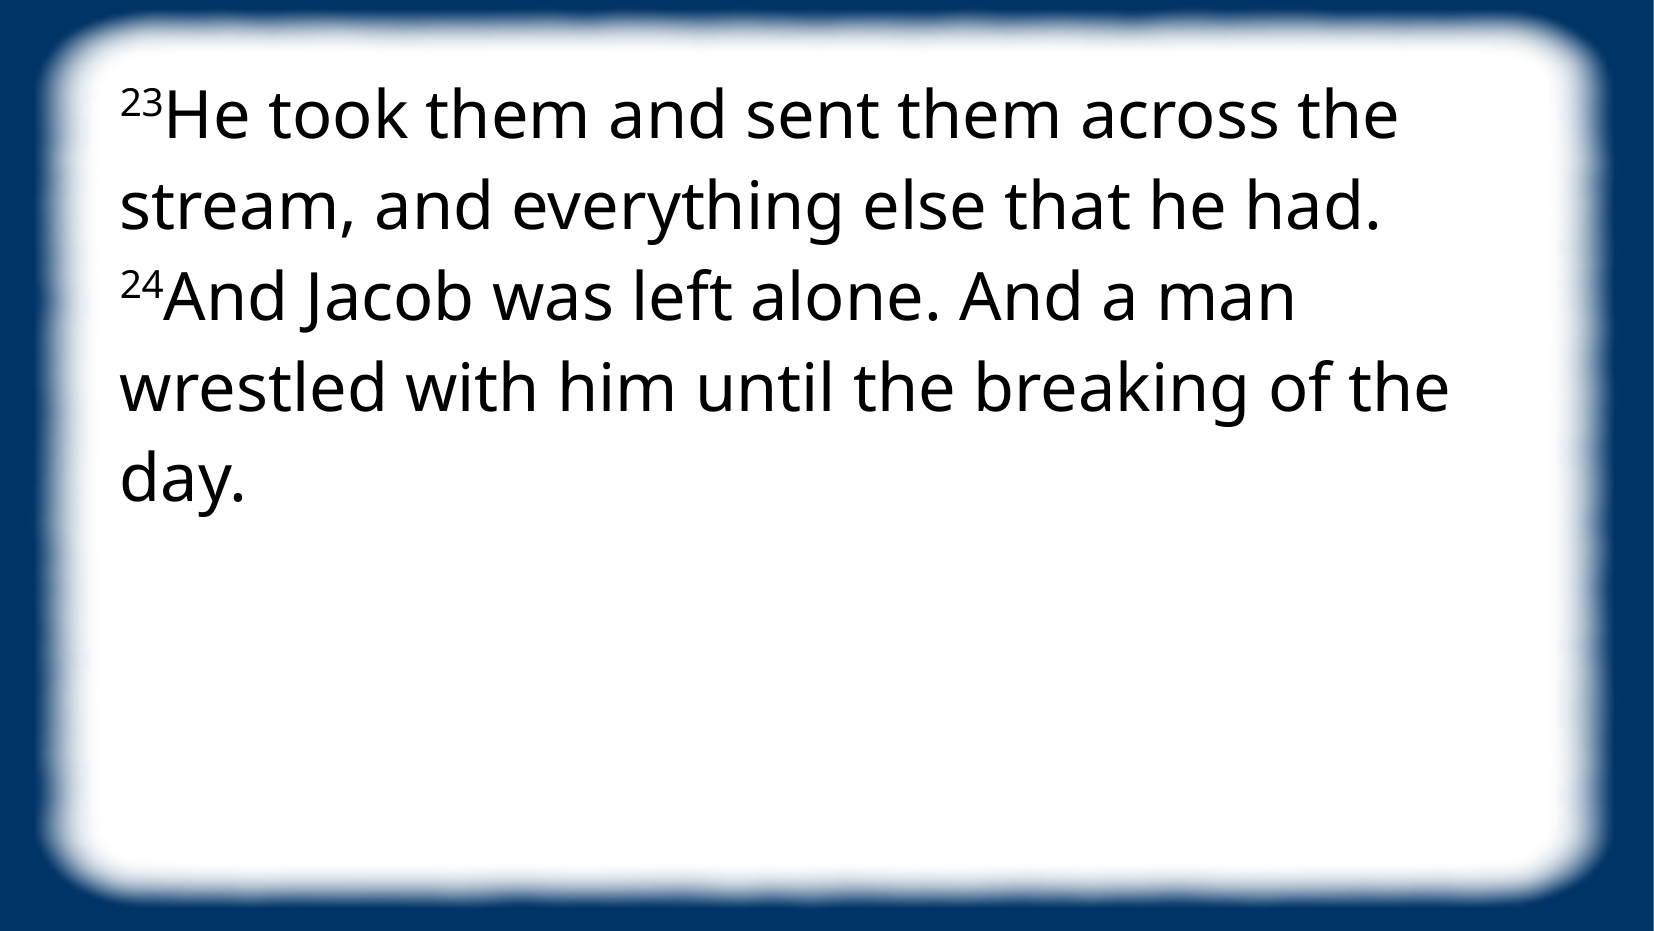

23He took them and sent them across the stream, and everything else that he had. 24And Jacob was left alone. And a man wrestled with him until the breaking of the day.